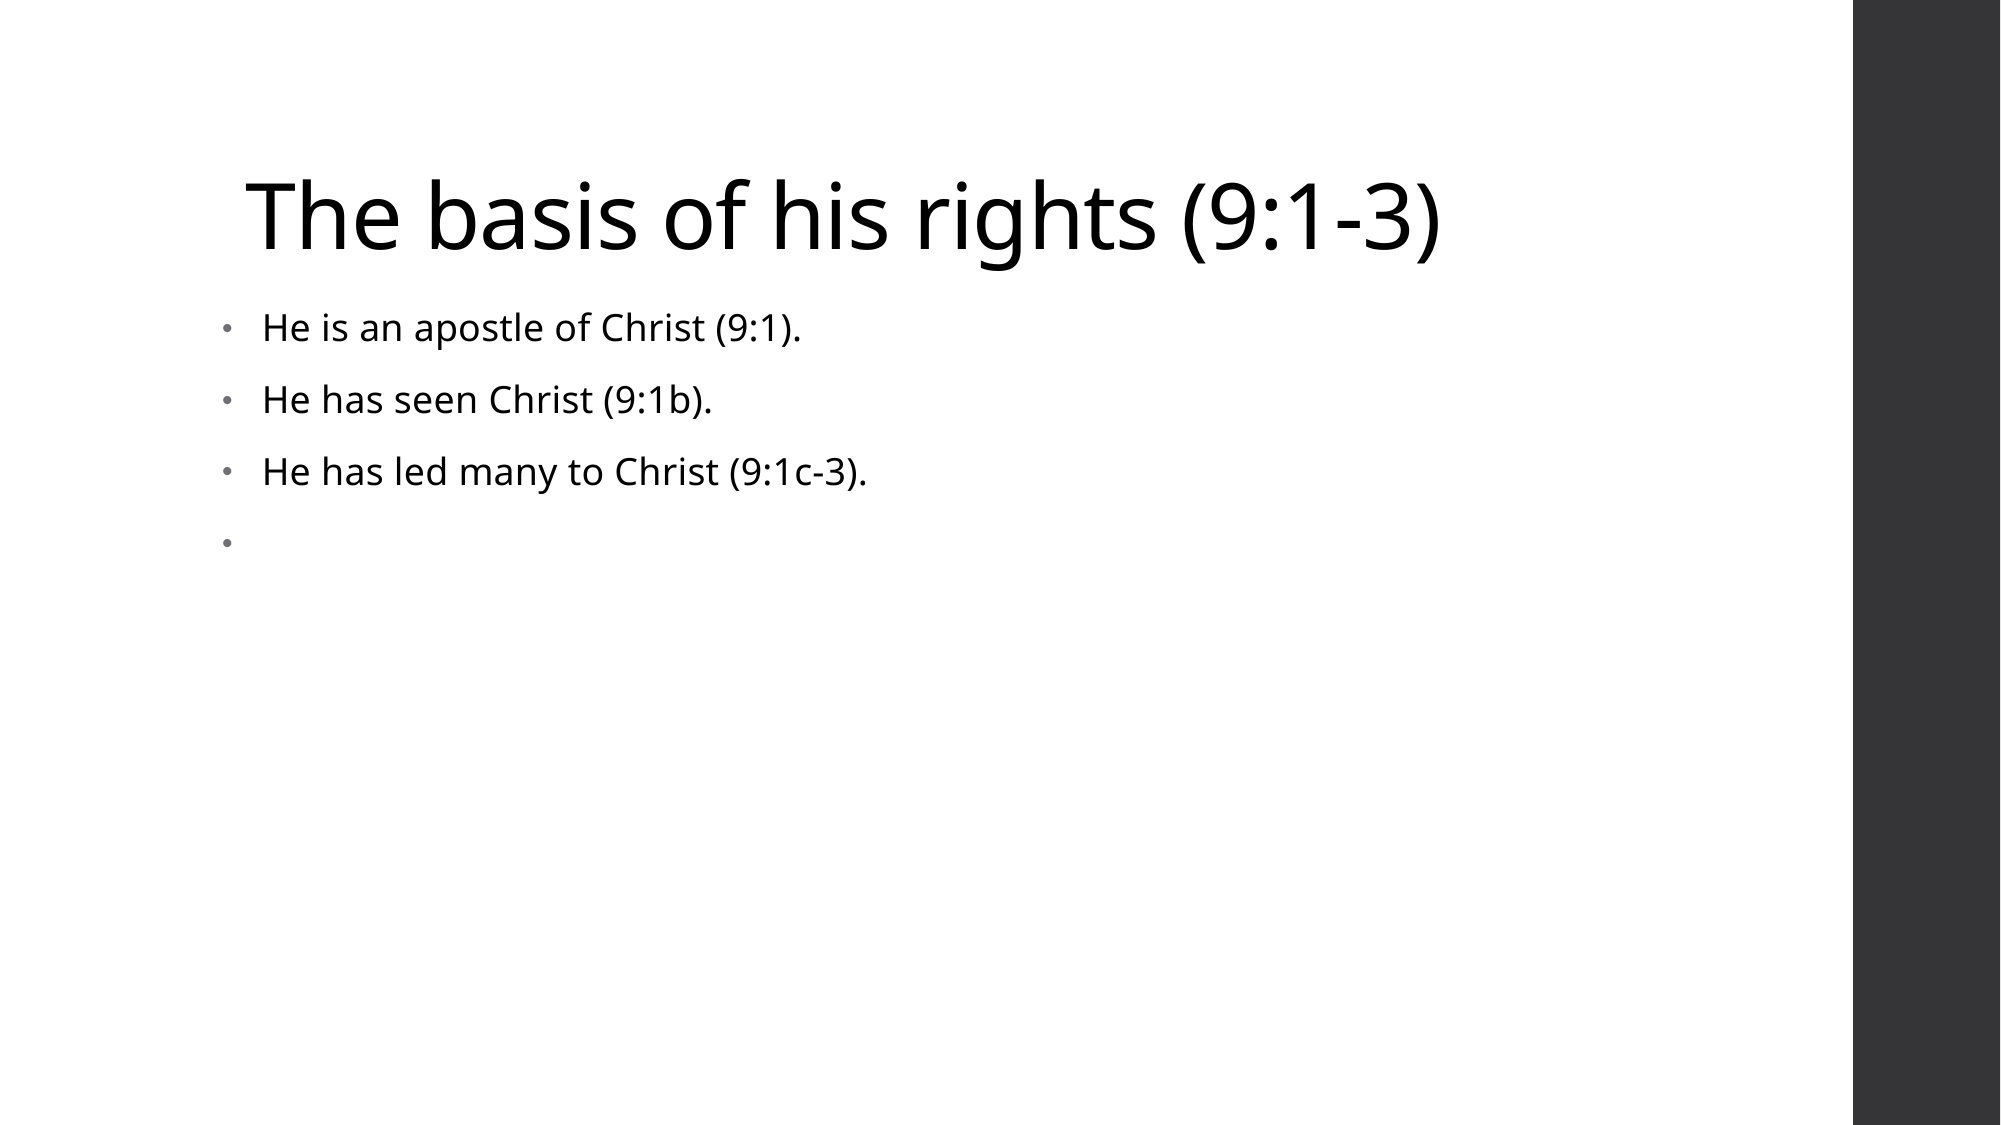

# The basis of his rights (9:1-3)
 He is an apostle of Christ (9:1).
 He has seen Christ (9:1b).
 He has led many to Christ (9:1c-3).